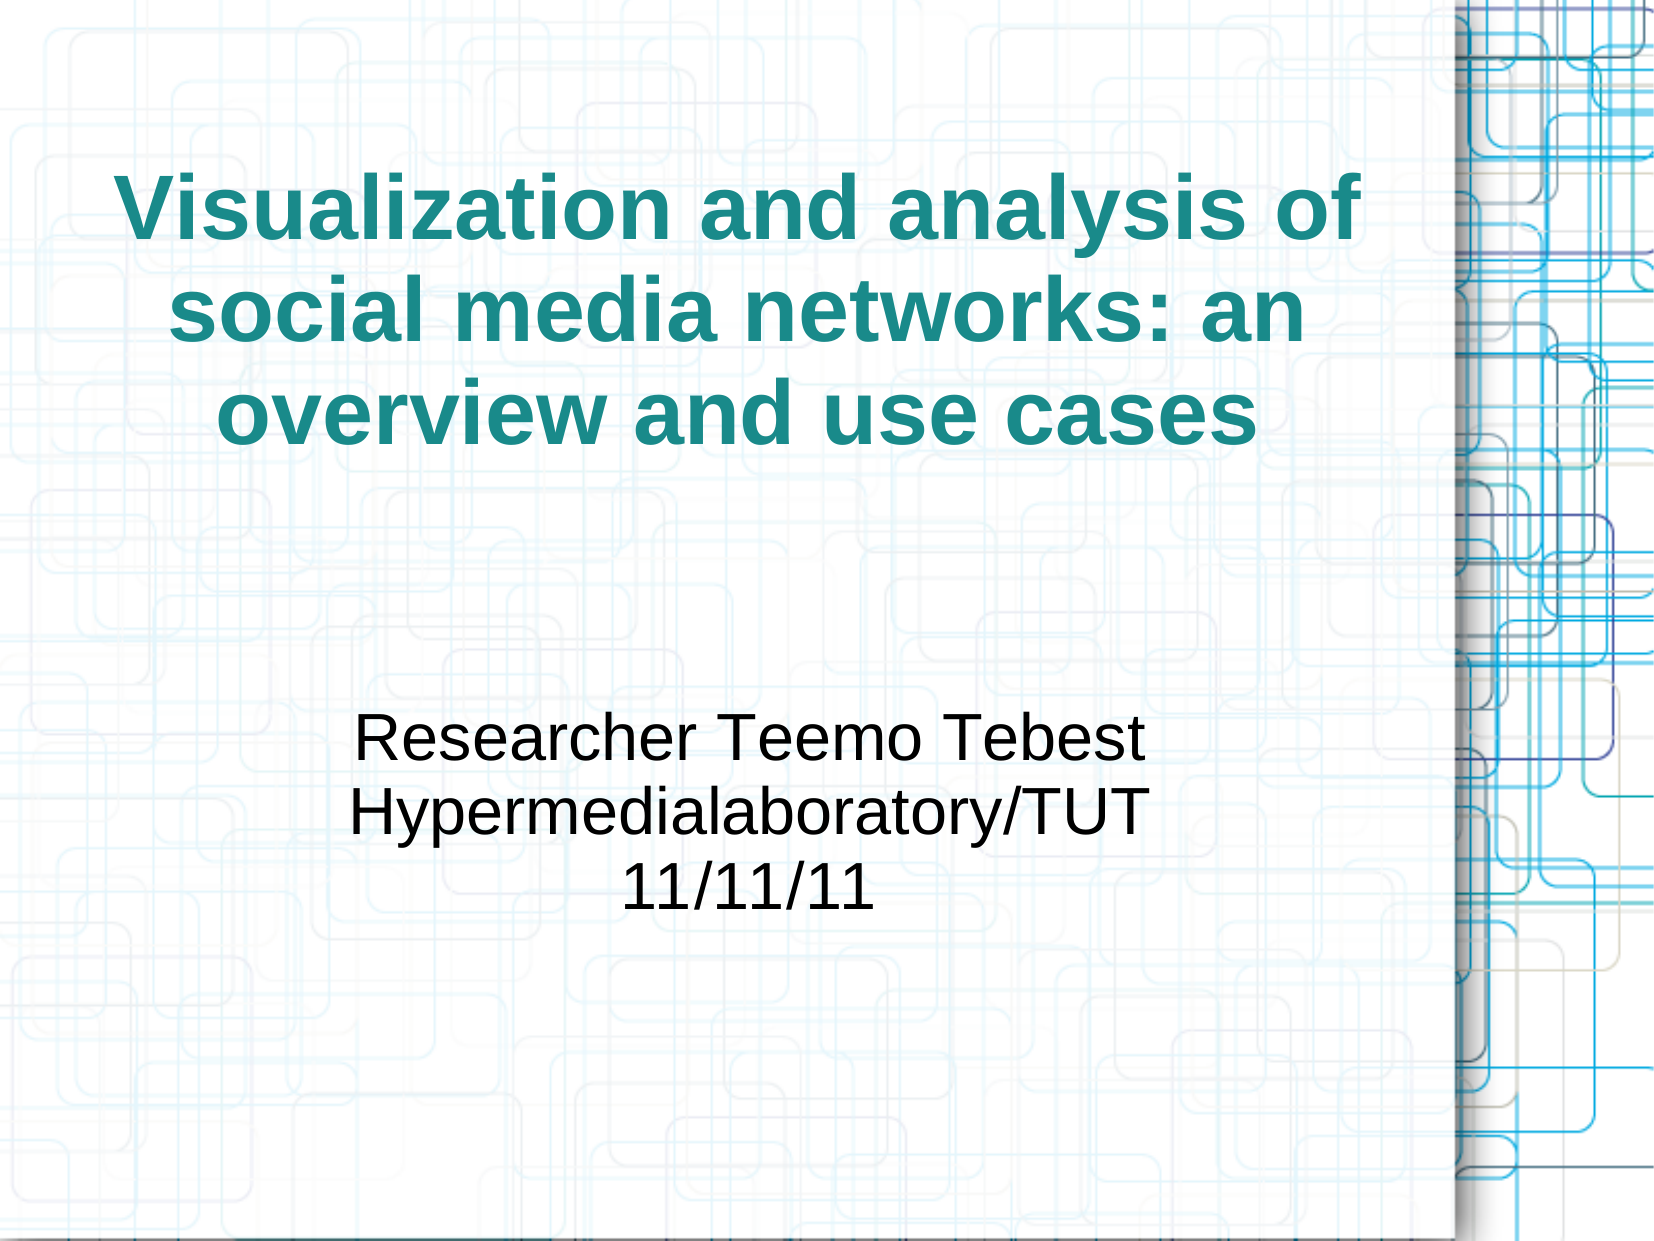

# Visualization and analysis of social media networks: an overview and use cases
Researcher Teemo Tebest
Hypermedialaboratory/TUT
11/11/11